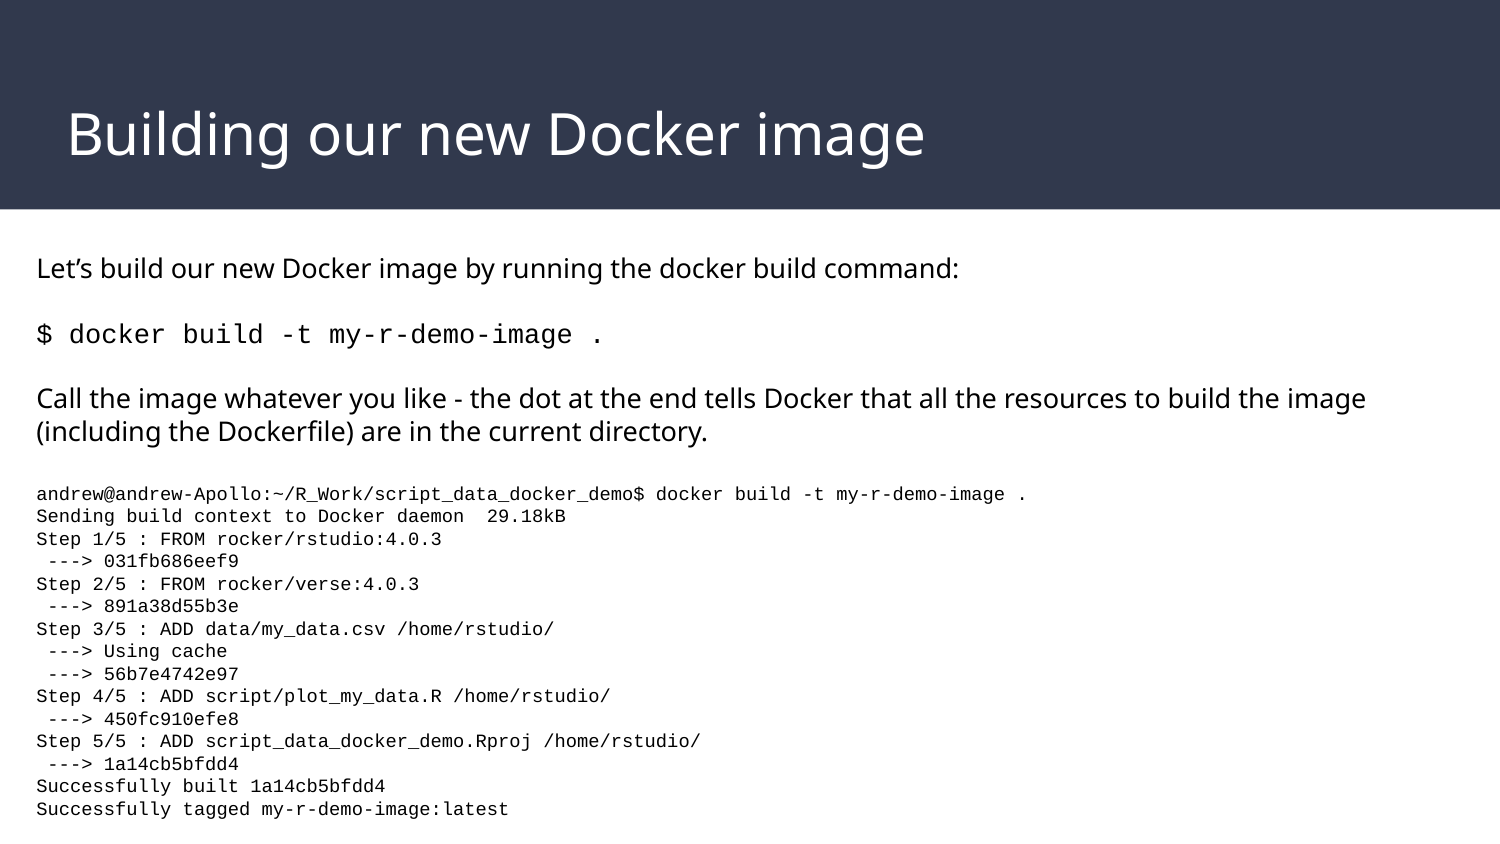

# Building our new Docker image
Let’s build our new Docker image by running the docker build command:
$ docker build -t my-r-demo-image .
Call the image whatever you like - the dot at the end tells Docker that all the resources to build the image (including the Dockerfile) are in the current directory.
andrew@andrew-Apollo:~/R_Work/script_data_docker_demo$ docker build -t my-r-demo-image .
Sending build context to Docker daemon 29.18kB
Step 1/5 : FROM rocker/rstudio:4.0.3
 ---> 031fb686eef9
Step 2/5 : FROM rocker/verse:4.0.3
 ---> 891a38d55b3e
Step 3/5 : ADD data/my_data.csv /home/rstudio/
 ---> Using cache
 ---> 56b7e4742e97
Step 4/5 : ADD script/plot_my_data.R /home/rstudio/
 ---> 450fc910efe8
Step 5/5 : ADD script_data_docker_demo.Rproj /home/rstudio/
 ---> 1a14cb5bfdd4
Successfully built 1a14cb5bfdd4
Successfully tagged my-r-demo-image:latest